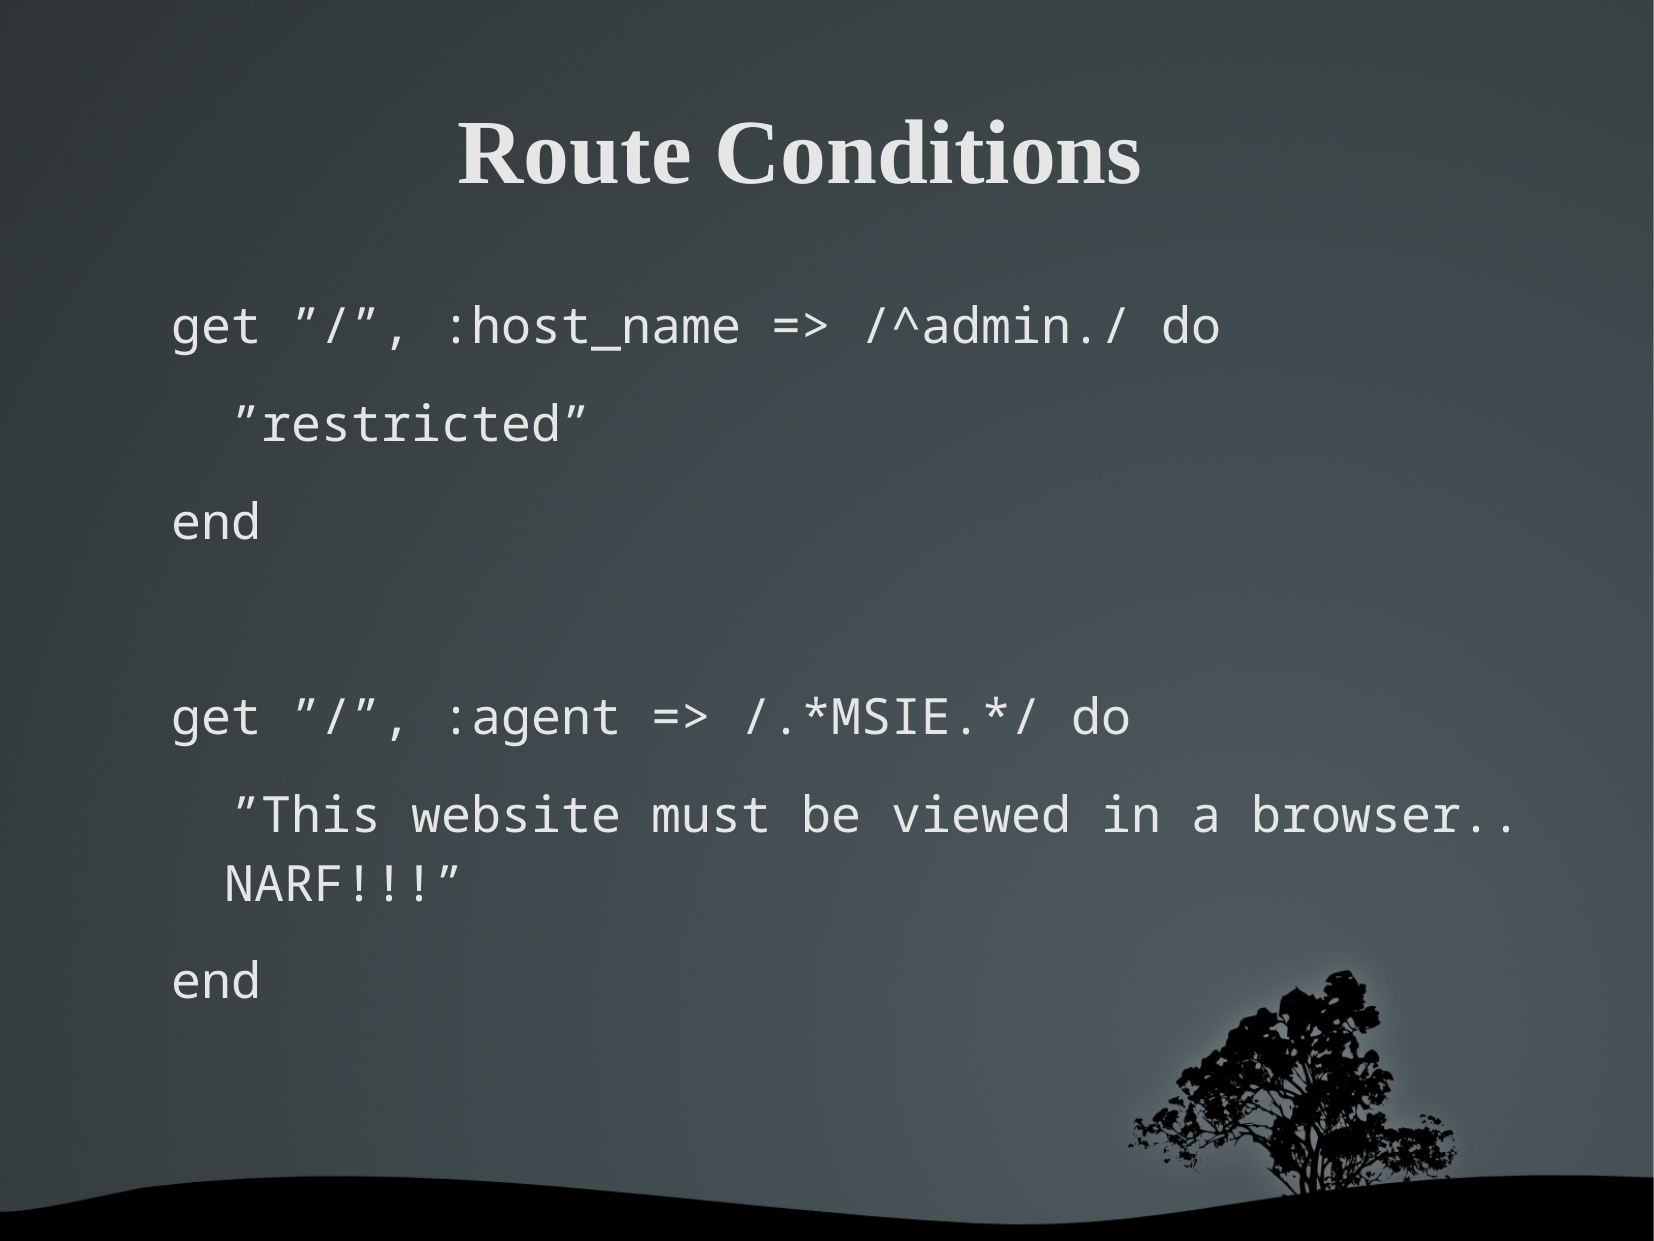

# Route Conditions
get ”/”, :host_name => /^admin./ do
 ”restricted”
end
get ”/”, :agent => /.*MSIE.*/ do
 ”This website must be viewed in a browser.. NARF!!!”
end